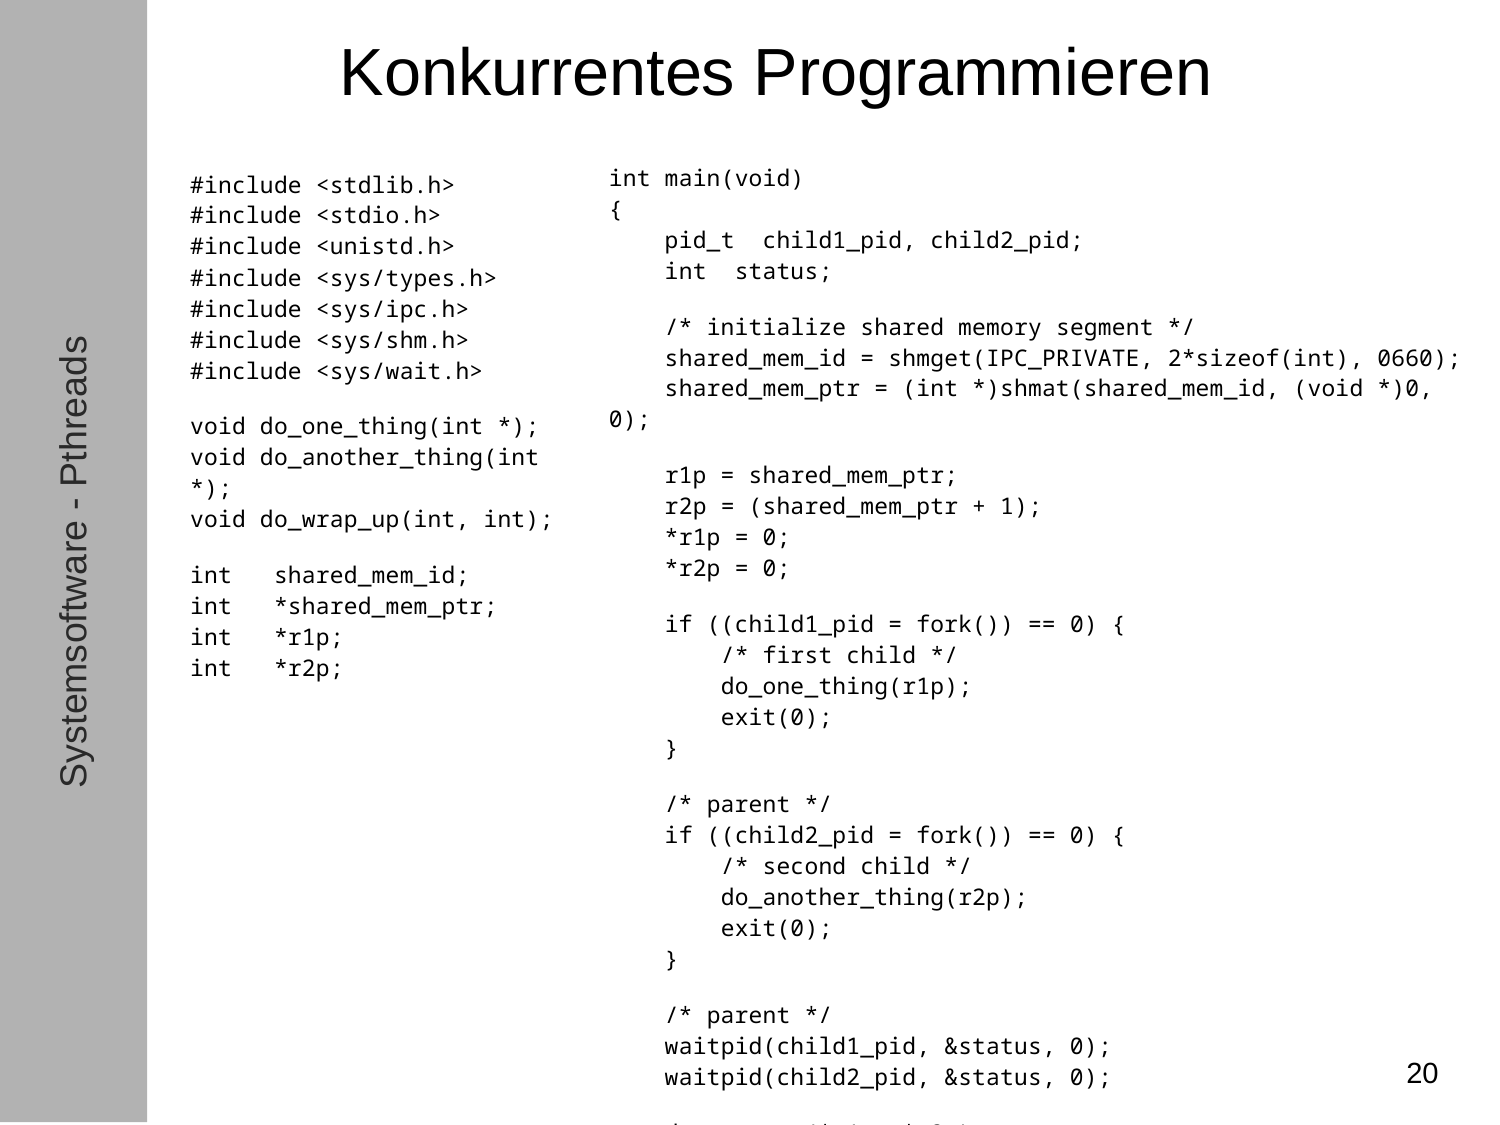

Konkurrentes Programmieren
int main(void)
{
   pid_t  child1_pid, child2_pid;
  int  status;
   /* initialize shared memory segment */
  shared_mem_id = shmget(IPC_PRIVATE, 2*sizeof(int), 0660);
   shared_mem_ptr = (int *)shmat(shared_mem_id, (void *)0, 0);
   r1p = shared_mem_ptr;
  r2p = (shared_mem_ptr + 1);
   *r1p = 0;
  *r2p = 0;
   if ((child1_pid = fork()) == 0) {
     /* first child */
     do_one_thing(r1p);
     exit(0);
   }
  /* parent */
   if ((child2_pid = fork()) == 0) {
     /* second child */
     do_another_thing(r2p);
     exit(0);
   }
  /* parent */
   waitpid(child1_pid, &status, 0);
  waitpid(child2_pid, &status, 0);
   do_wrap_up(*r1p, *r2p);
  return 0;
}
#include <stdlib.h>
#include <stdio.h>
#include <unistd.h>
#include <sys/types.h>
#include <sys/ipc.h>
#include <sys/shm.h>
#include <sys/wait.h>
void do_one_thing(int *);
void do_another_thing(int *);
void do_wrap_up(int, int);
int   shared_mem_id;
int   *shared_mem_ptr;
int   *r1p;
int   *r2p;
Systemsoftware - Pthreads